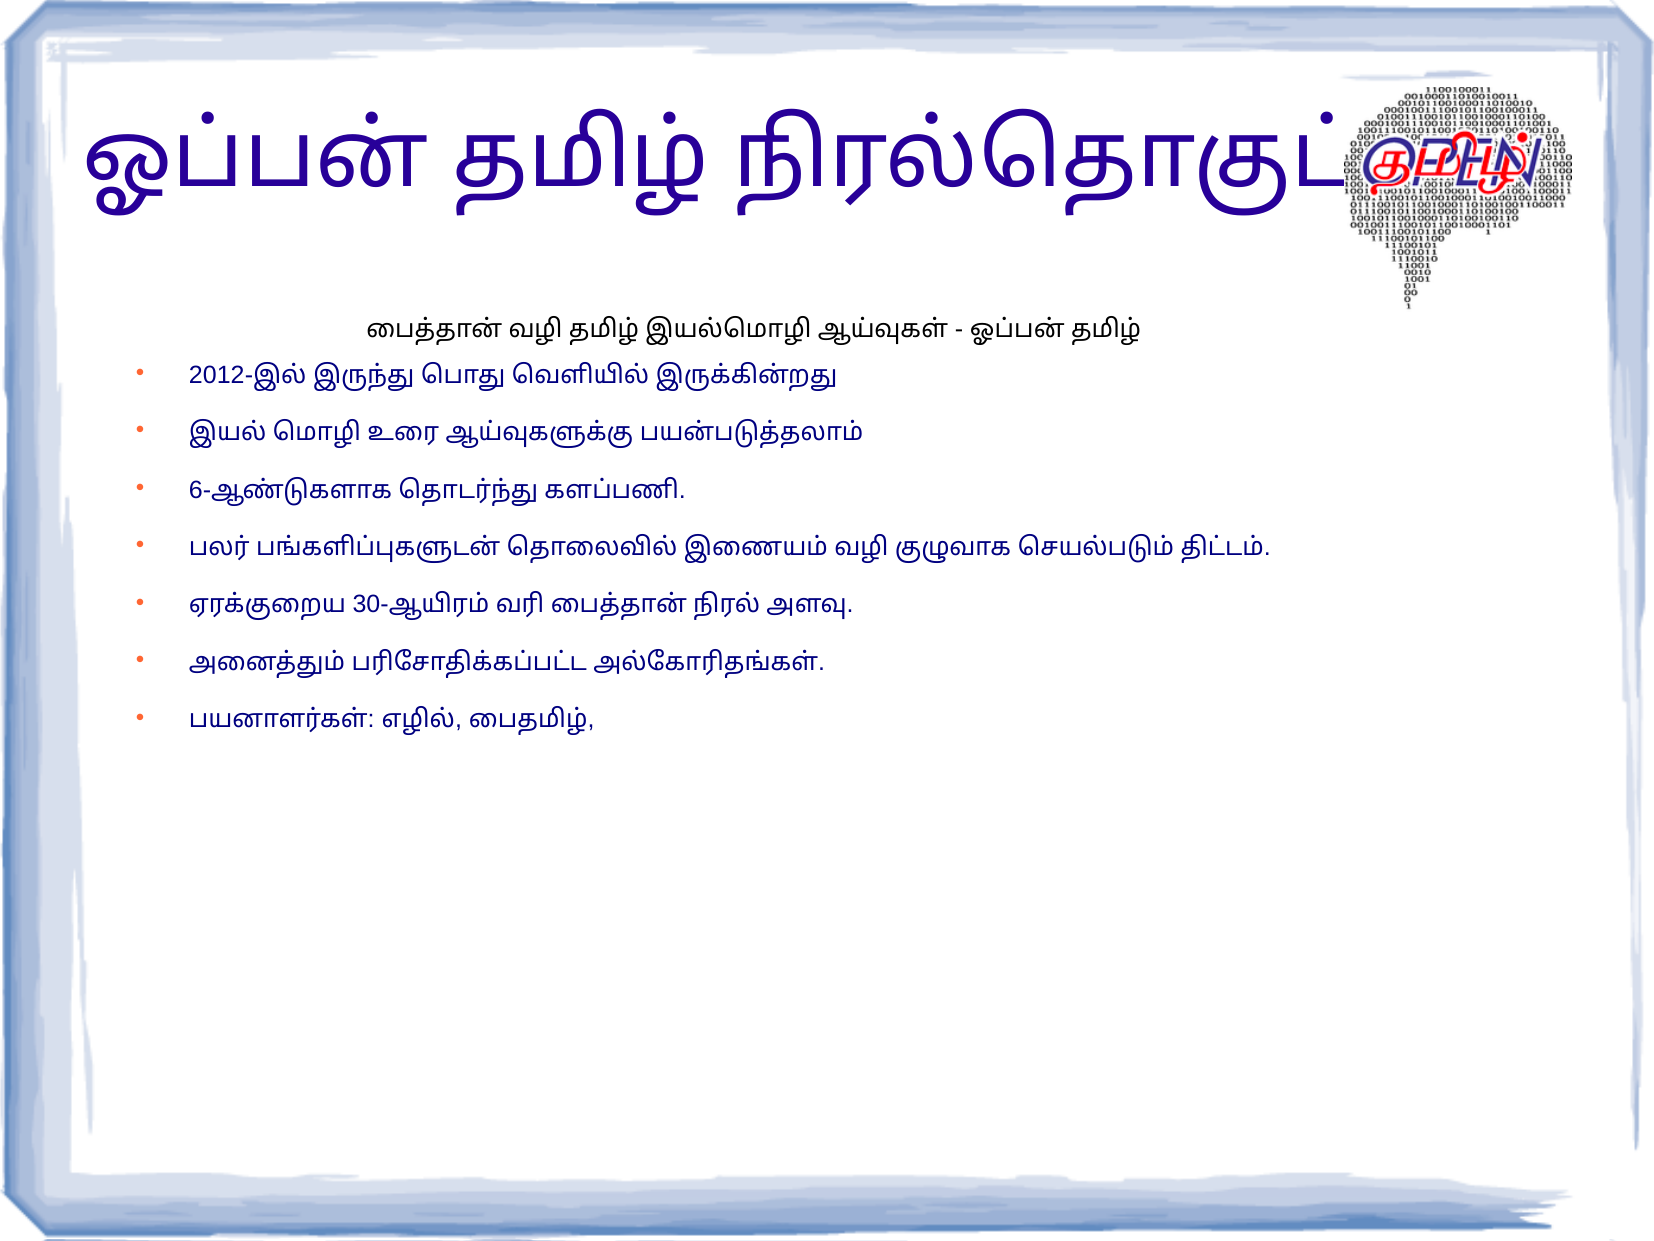

# ஓப்பன் தமிழ் நிரல்தொகுப்பு
பைத்தான் வழி தமிழ் இயல்மொழி ஆய்வுகள் - ஓப்பன் தமிழ்
2012-இல் இருந்து பொது வெளியில் இருக்கின்றது
இயல் மொழி உரை ஆய்வுகளுக்கு பயன்படுத்தலாம்
6-ஆண்டுகளாக தொடர்ந்து களப்பணி.
பலர் பங்களிப்புகளுடன் தொலைவில் இணையம் வழி குழுவாக செயல்படும் திட்டம்.
ஏரக்குறைய 30-ஆயிரம் வரி பைத்தான் நிரல் அளவு.
அனைத்தும் பரிசோதிக்கப்பட்ட அல்கோரிதங்கள்.
பயனாளர்கள்: எழில், பைதமிழ்,